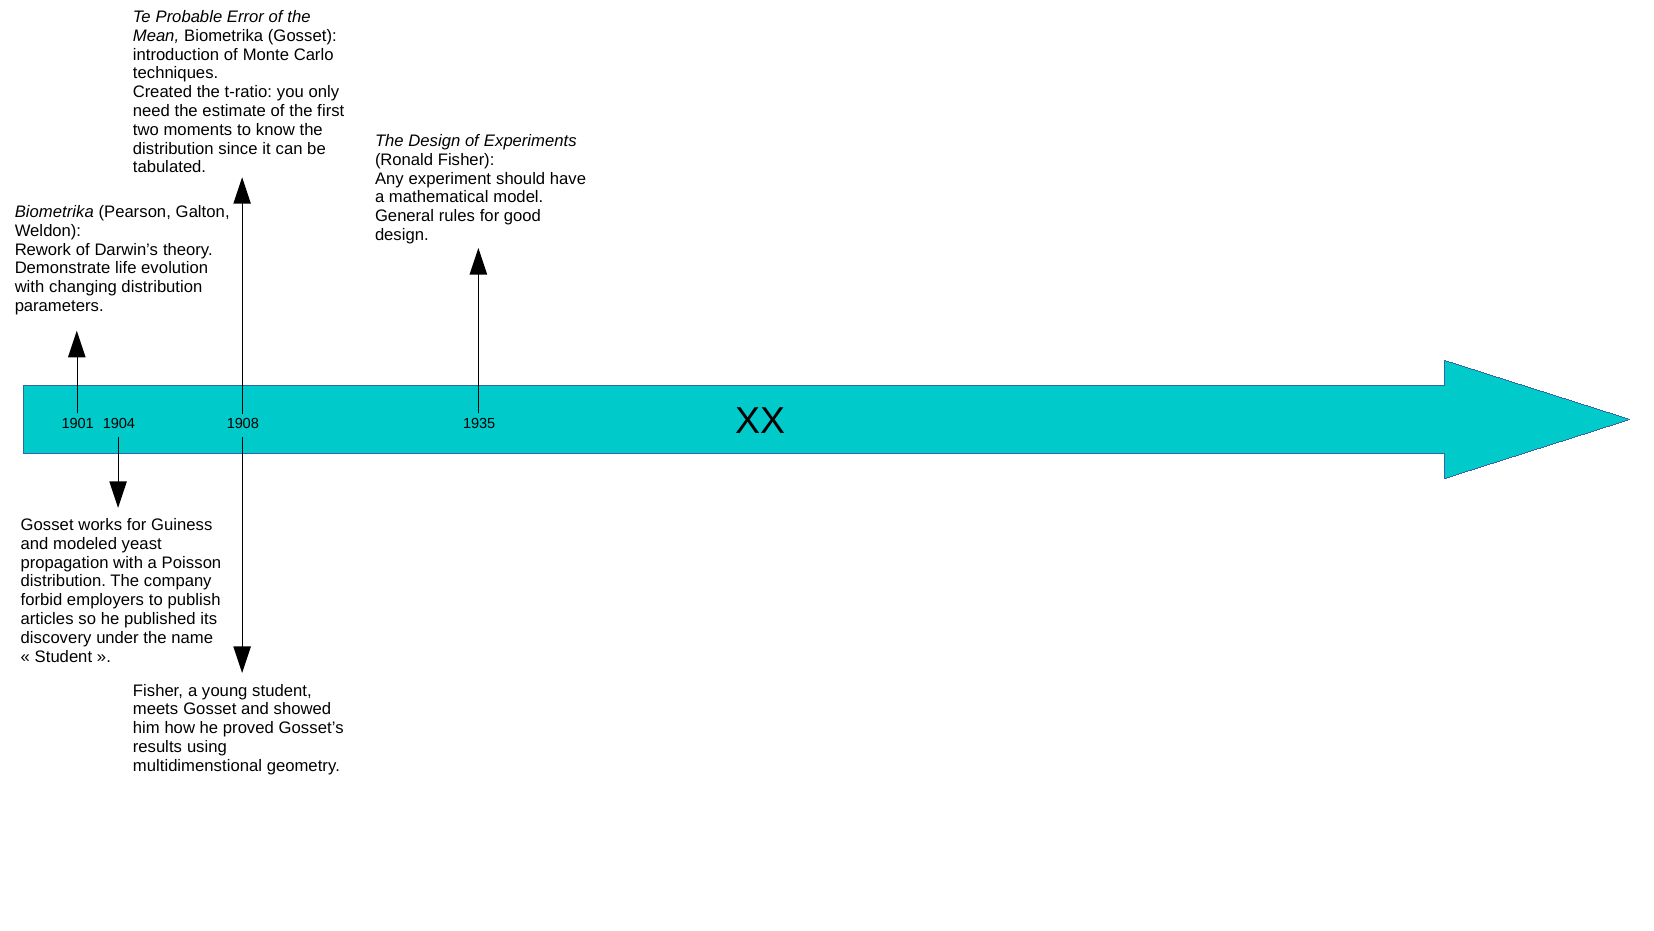

Te Probable Error of the Mean, Biometrika (Gosset): introduction of Monte Carlo techniques.
Created the t-ratio: you only need the estimate of the first two moments to know the distribution since it can be tabulated.
The Design of Experiments (Ronald Fisher):
Any experiment should have a mathematical model.
General rules for good design.
Biometrika (Pearson, Galton, Weldon):
Rework of Darwin’s theory. Demonstrate life evolution with changing distribution parameters.
XX
1901
1904
1908
1935
Gosset works for Guiness and modeled yeast propagation with a Poisson distribution. The company forbid employers to publish articles so he published its discovery under the name « Student ».
Fisher, a young student, meets Gosset and showed him how he proved Gosset’s results using multidimenstional geometry.